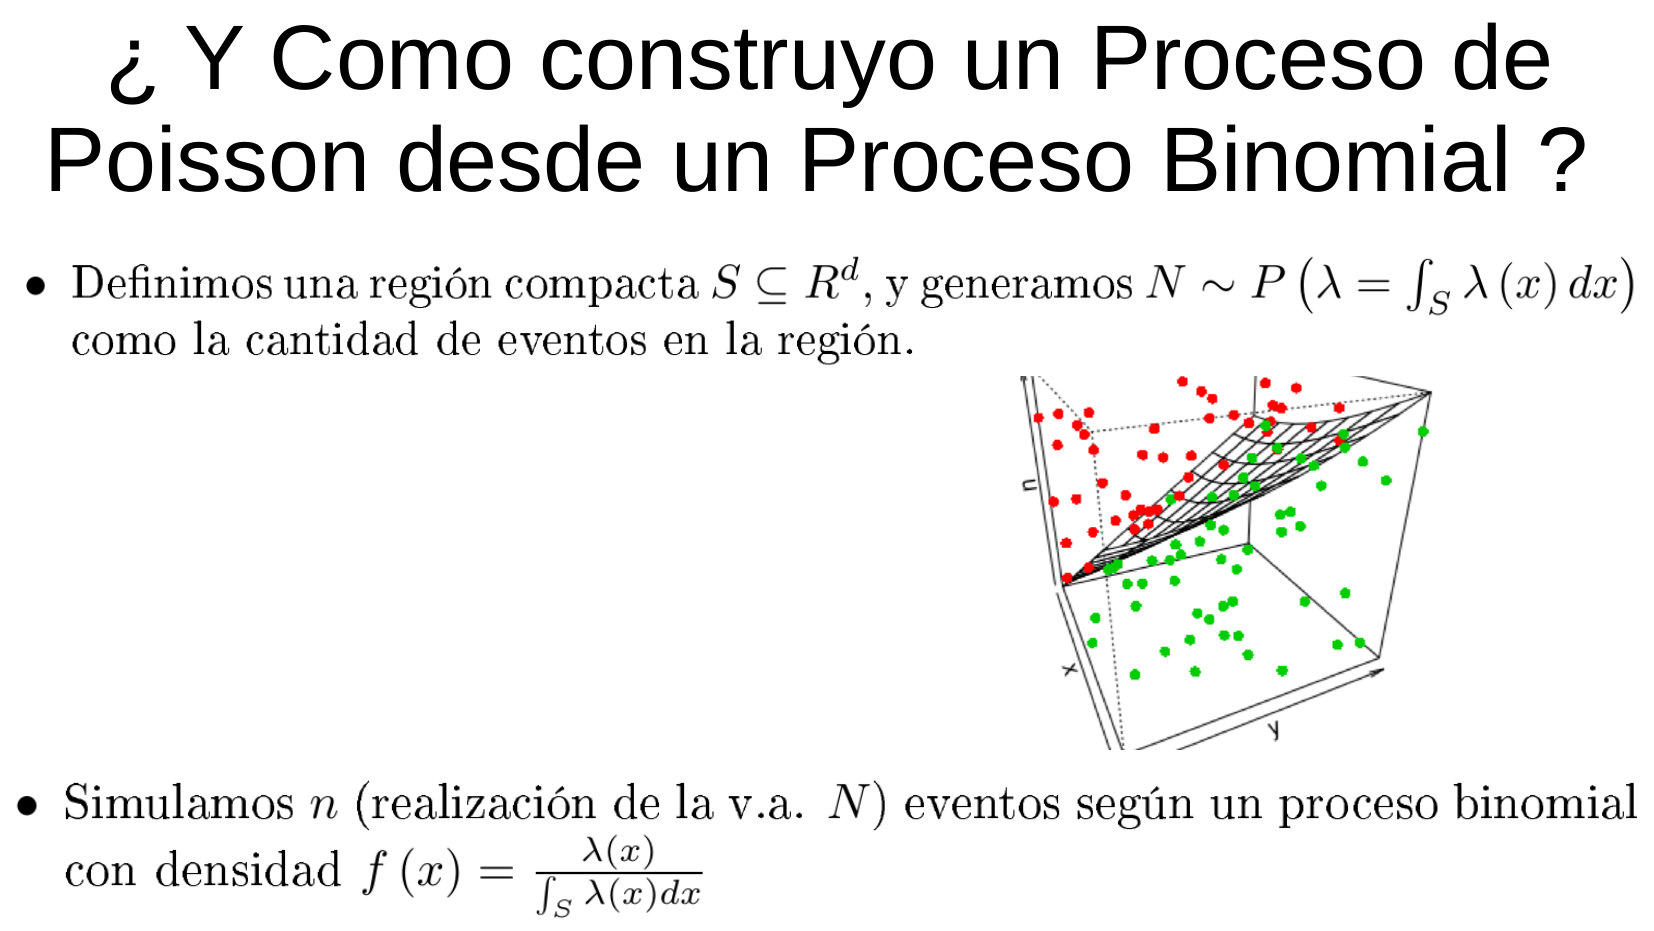

# ¿ Y Como construyo un Proceso de Poisson desde un Proceso Binomial ?